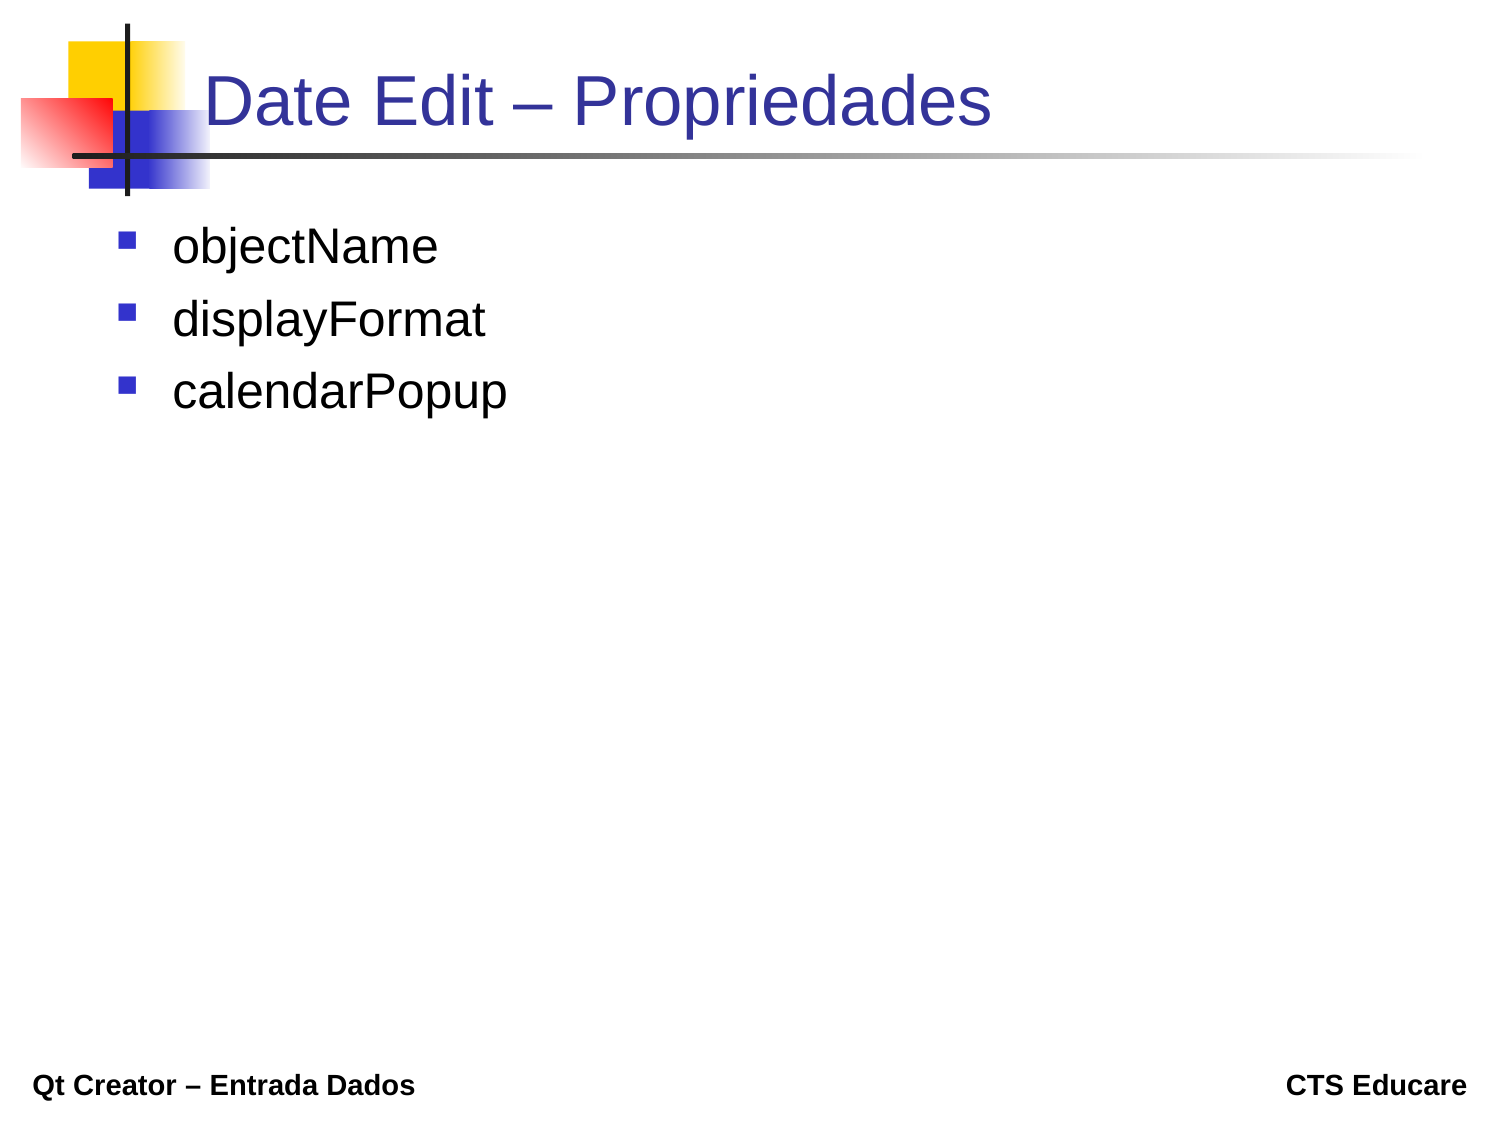

# Date Edit – Propriedades
objectName
displayFormat
calendarPopup